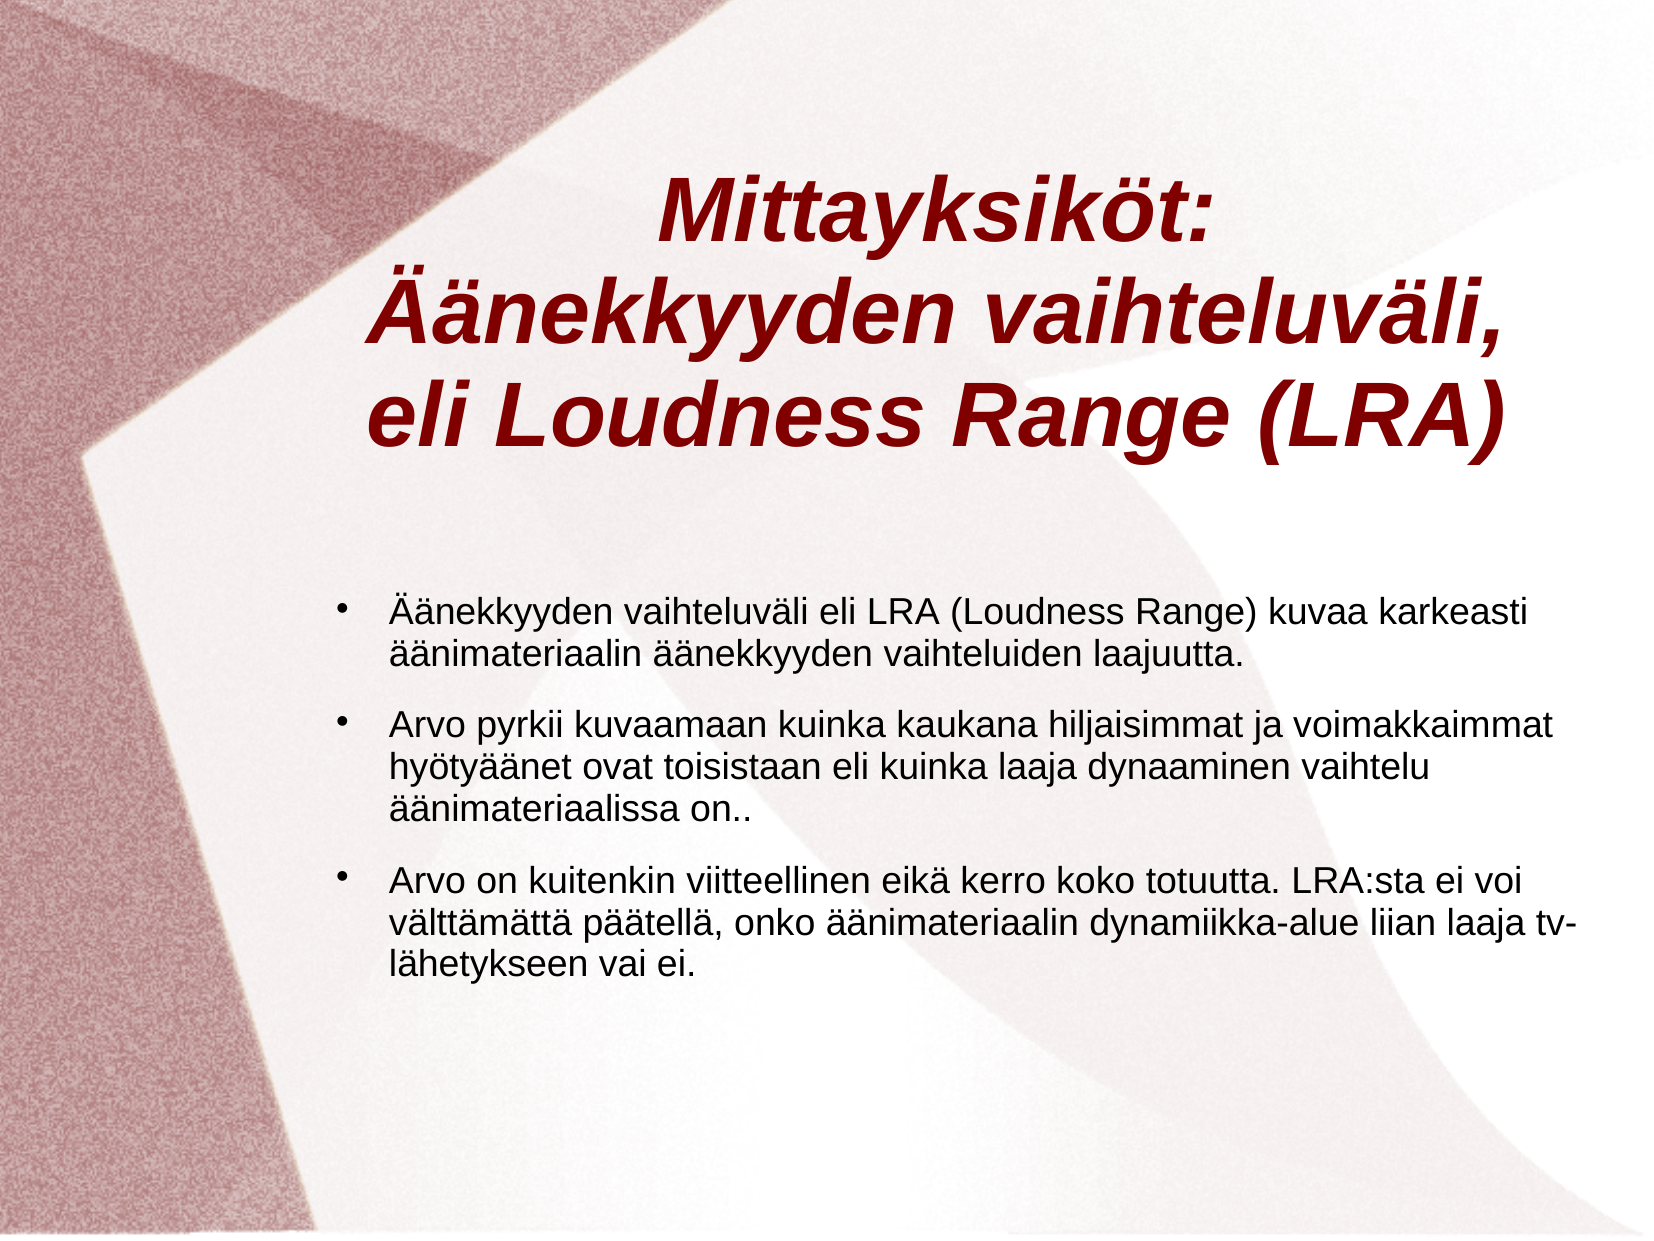

# Mittayksiköt: Äänekkyyden vaihteluväli, eli Loudness Range (LRA)
Äänekkyyden vaihteluväli eli LRA (Loudness Range) kuvaa karkeasti äänimateriaalin äänekkyyden vaihteluiden laajuutta.
Arvo pyrkii kuvaamaan kuinka kaukana hiljaisimmat ja voimakkaimmat hyötyäänet ovat toisistaan eli kuinka laaja dynaaminen vaihtelu äänimateriaalissa on..
Arvo on kuitenkin viitteellinen eikä kerro koko totuutta. LRA:sta ei voi välttämättä päätellä, onko äänimateriaalin dynamiikka-alue liian laaja tv-lähetykseen vai ei.